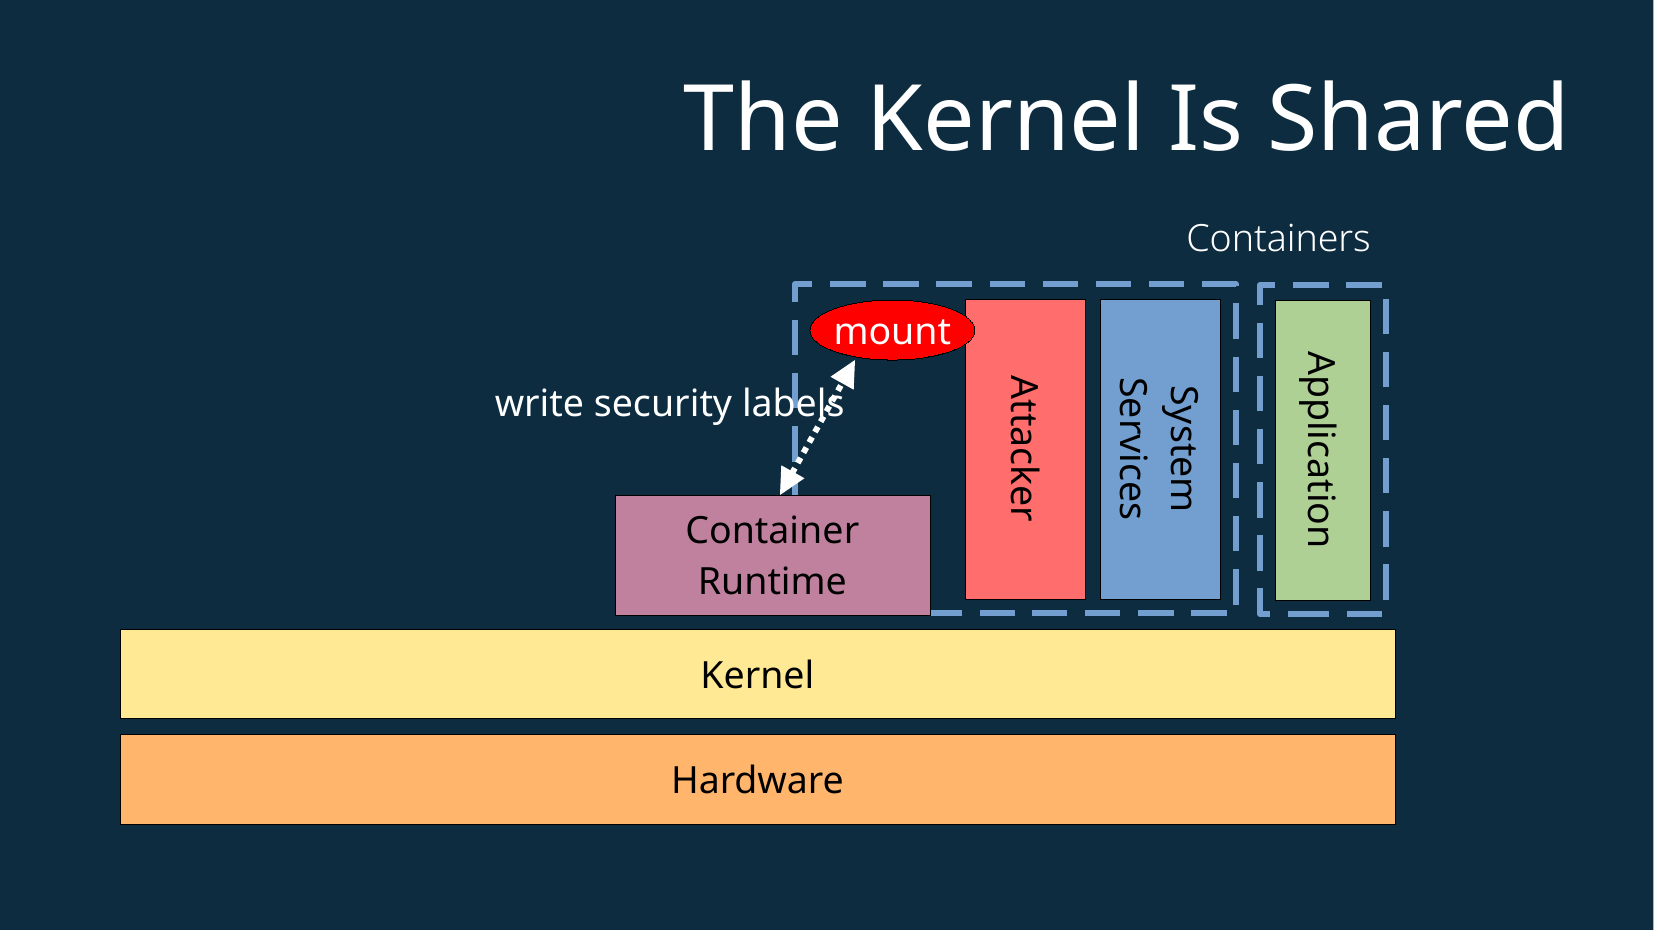

# The Kernel Is Shared
Containers
mount
write security labels
Attacker
System
Services
Application
Container
Runtime
Kernel
Hardware